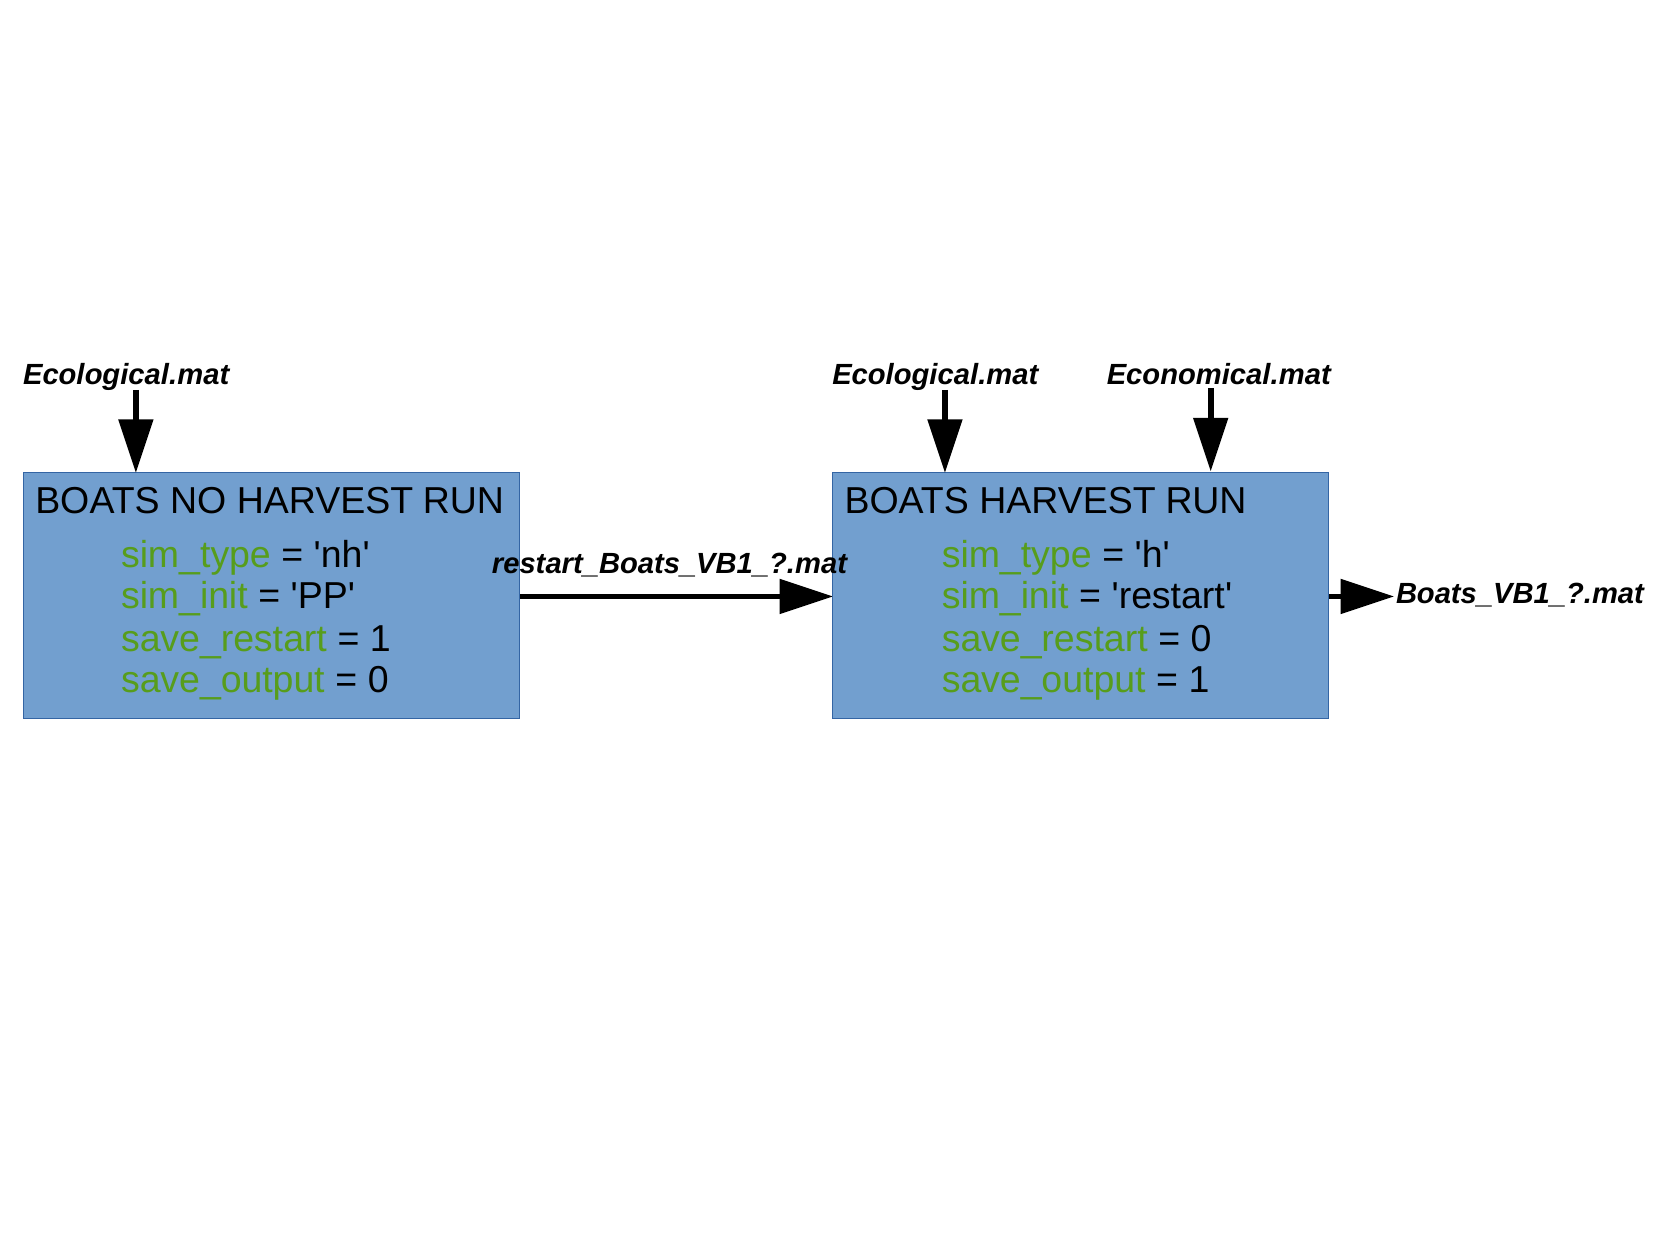

Ecological.mat
Ecological.mat
Economical.mat
BOATS NO HARVEST RUN
BOATS HARVEST RUN
sim_type = 'nh'
sim_init = 'PP'
save_restart = 1
save_output = 0
sim_type = 'h'
sim_init = 'restart'
save_restart = 0
save_output = 1
restart_Boats_VB1_?.mat
Boats_VB1_?.mat